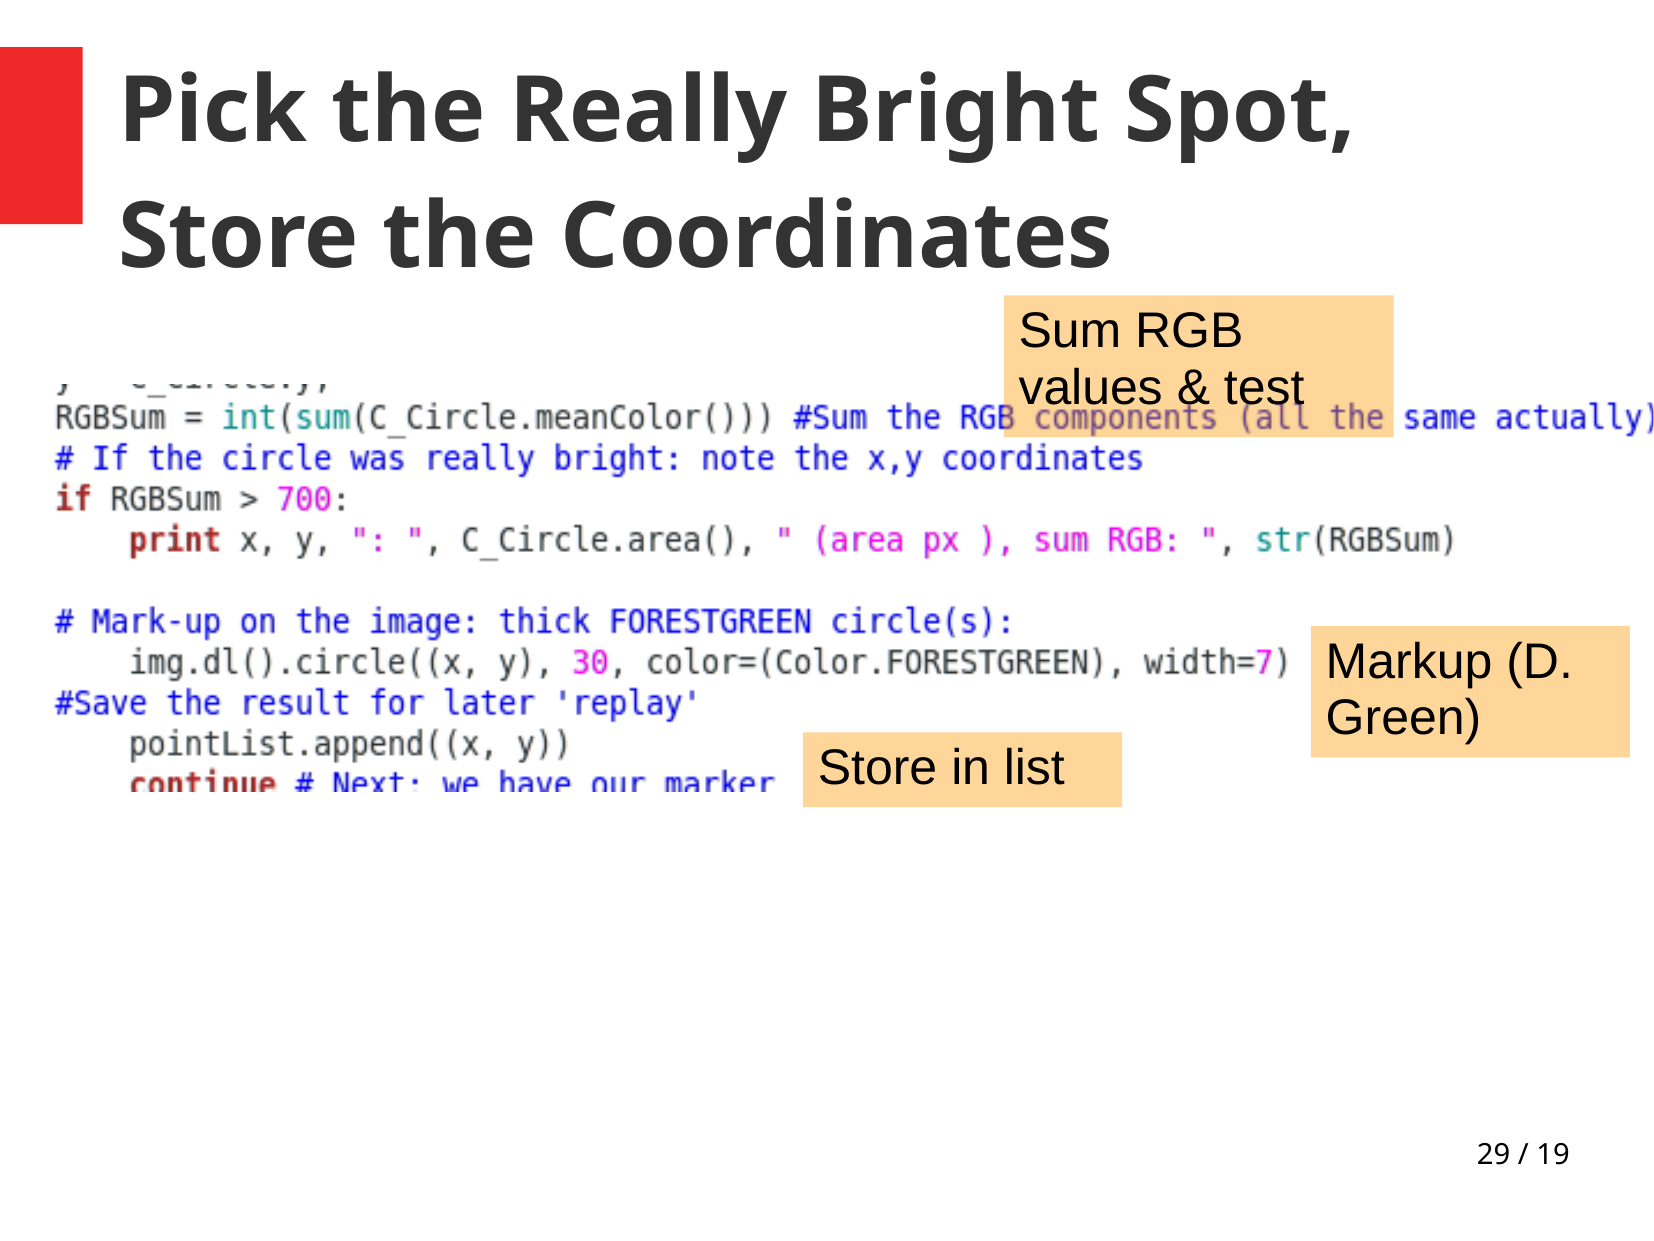

# Pick the Really Bright Spot, Store the Coordinates
Sum RGB values & test
Markup (D. Green)
Store in list
29